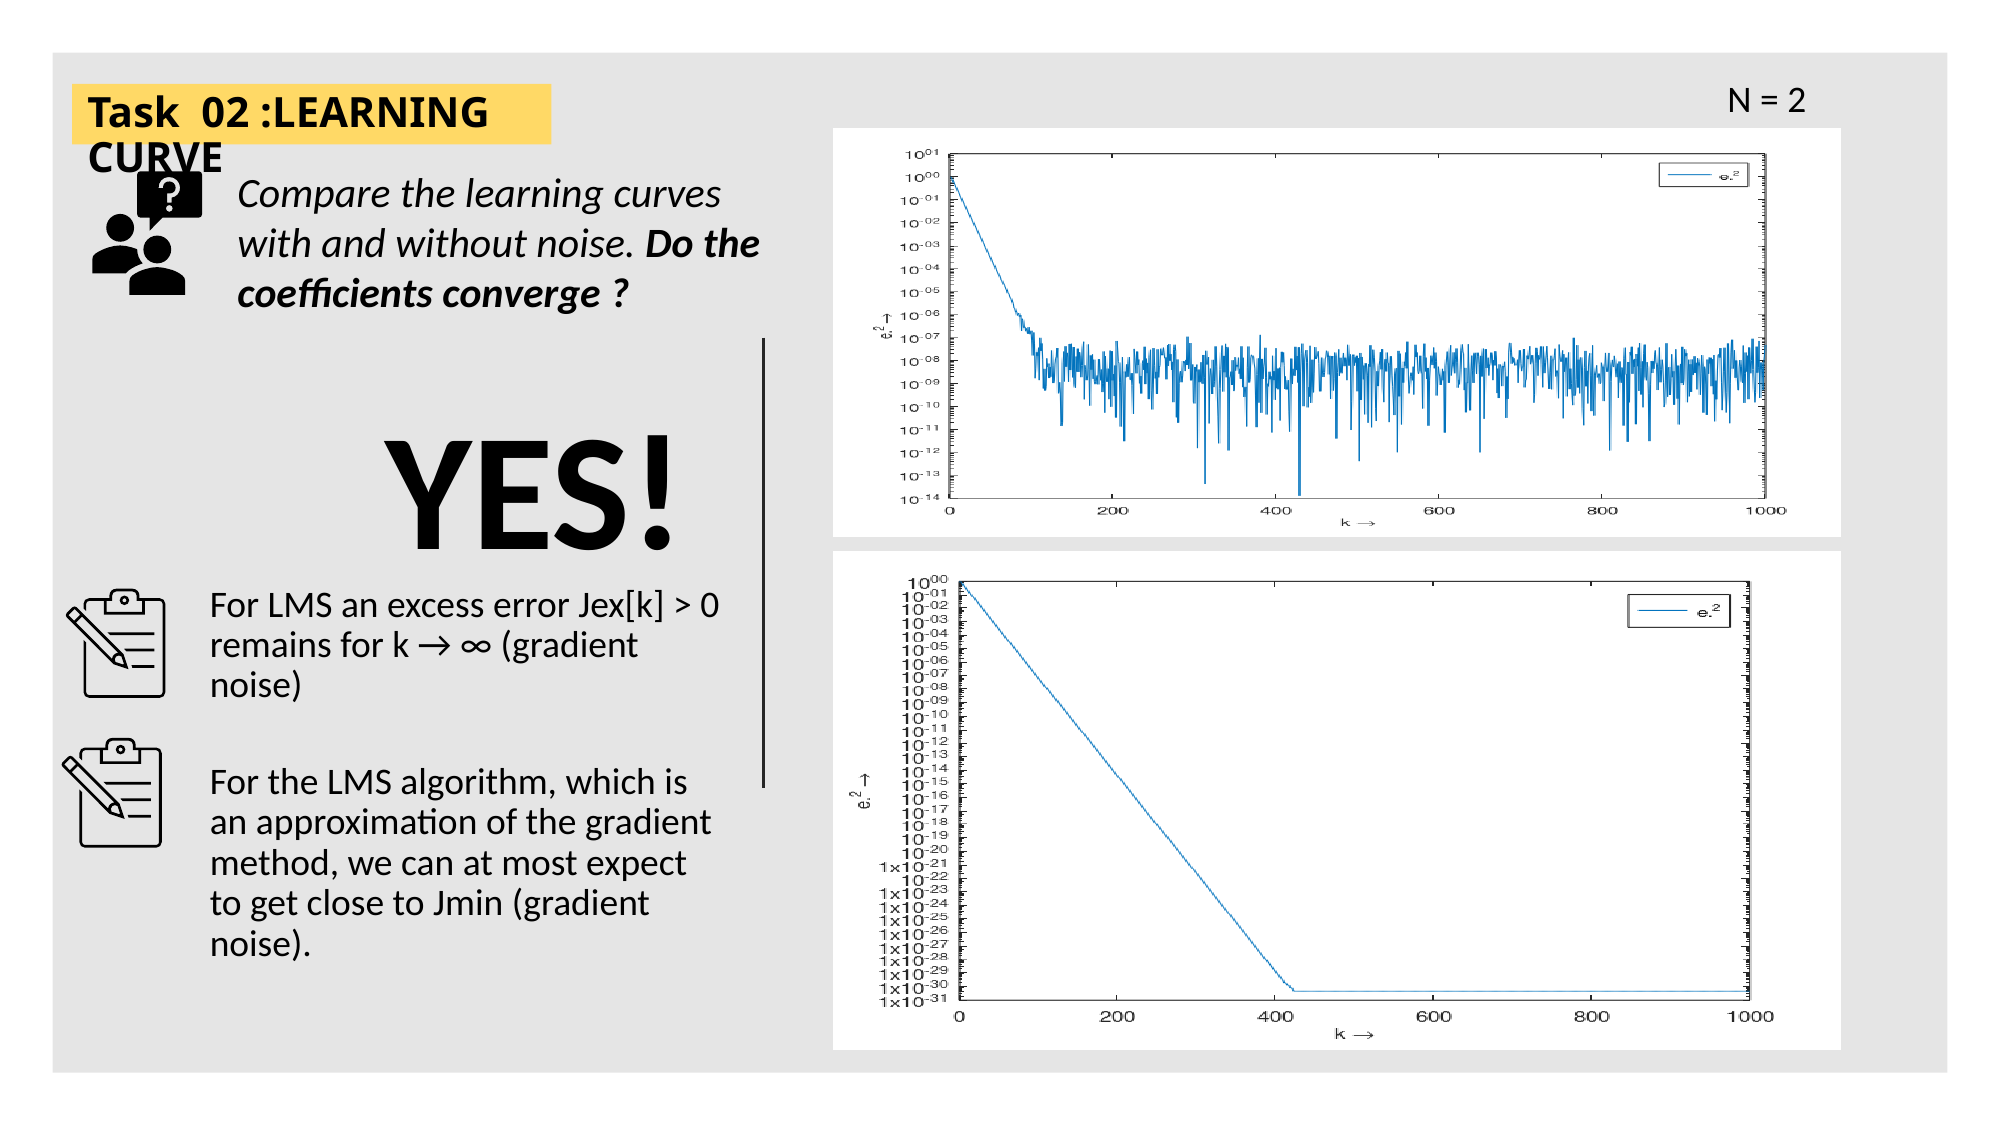

N = 2
# Task 02 :LEARNING CURVE
Compare the learning curves with and without noise. Do the coefficients converge ?
YES!
For LMS an excess error Jex[k] > 0 remains for k → ∞ (gradient noise)
For the LMS algorithm, which is an approximation of the gradient method, we can at most expect to get close to Jmin (gradient noise).
N = 2